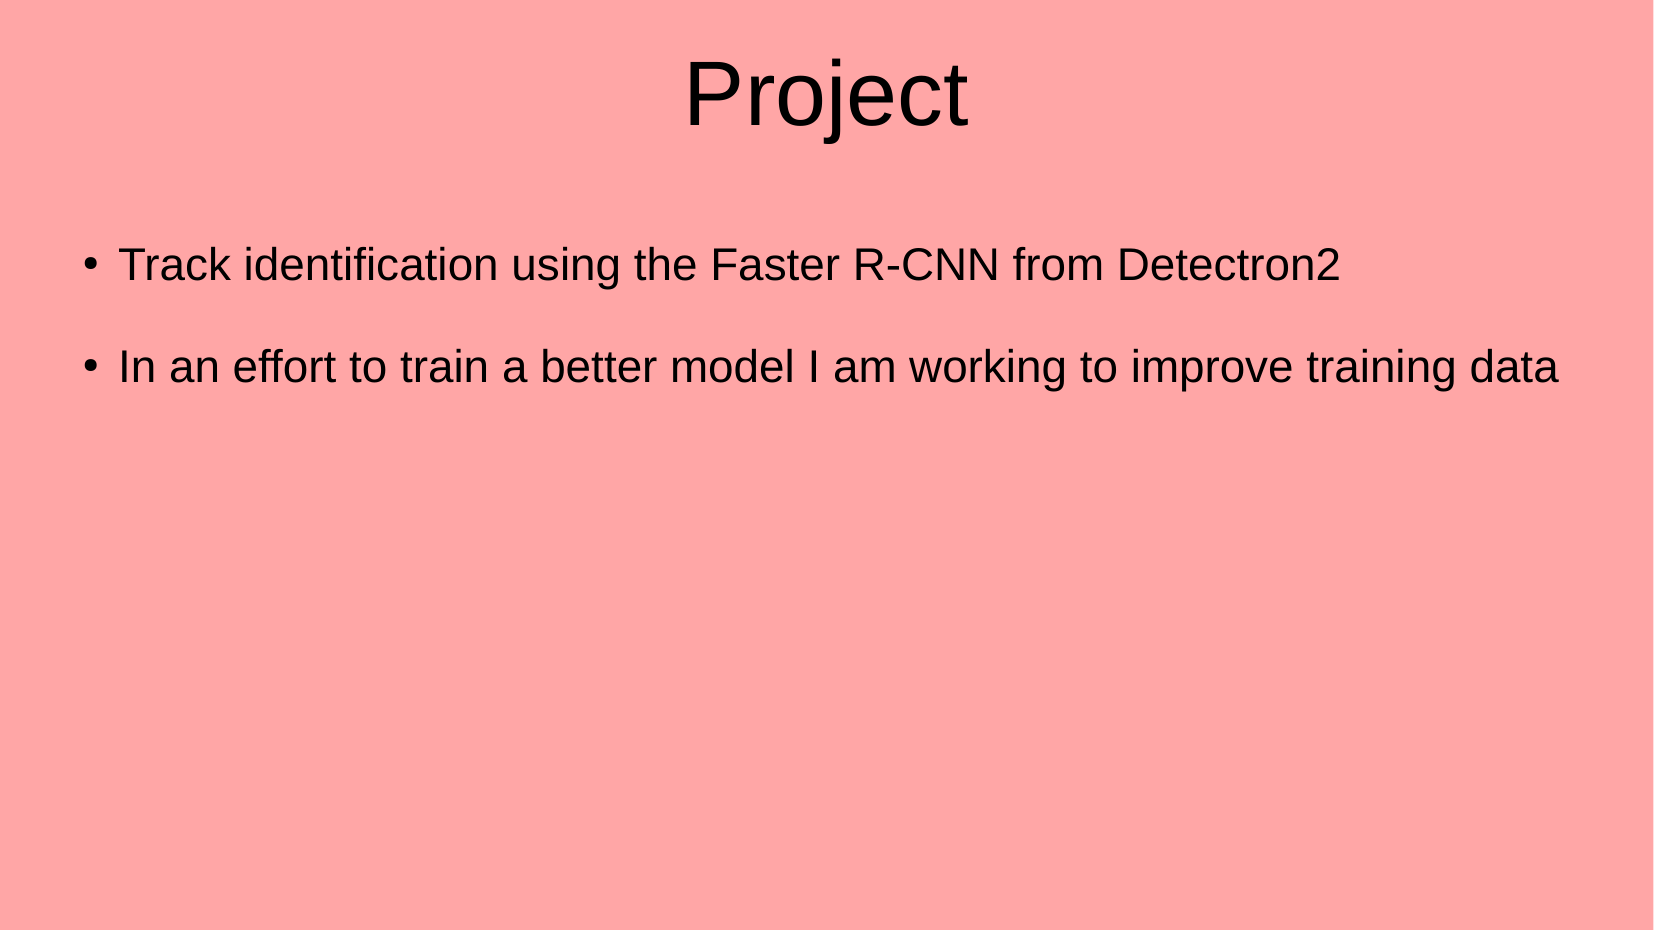

# Project
Track identification using the Faster R-CNN from Detectron2
In an effort to train a better model I am working to improve training data